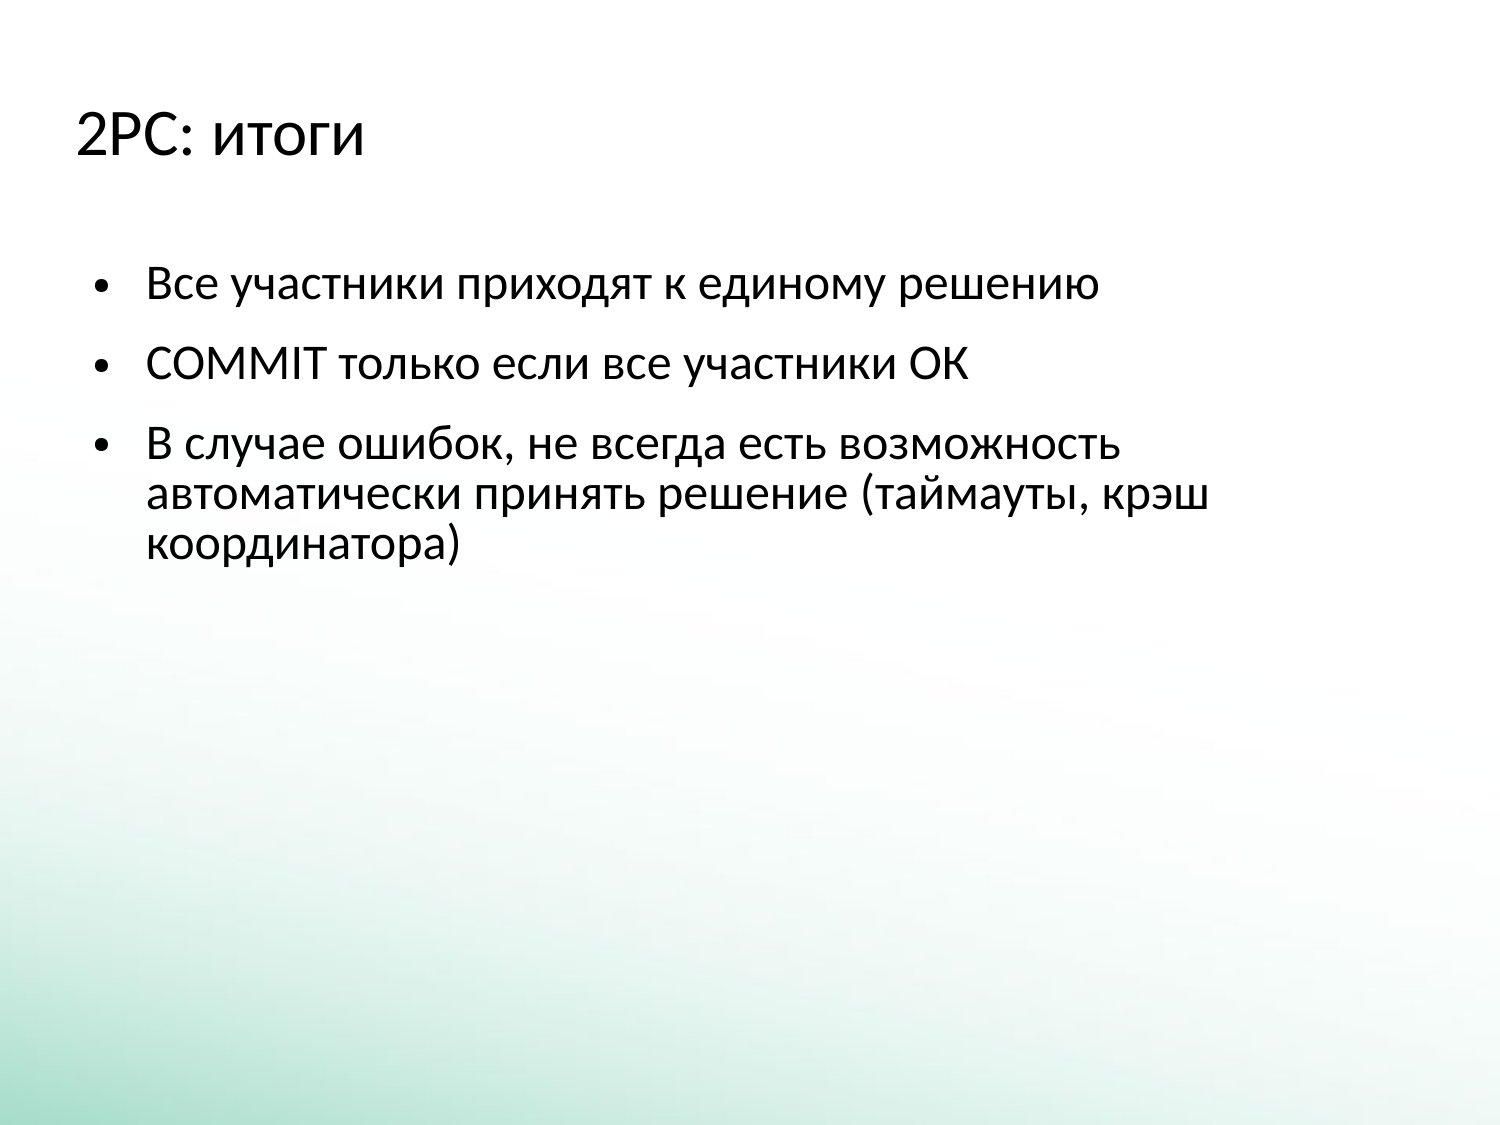

# 2PC: итоги
Все участники приходят к единому решению
COMMIT только если все участники ОК
В случае ошибок, не всегда есть возможность автоматически принять решение (таймауты, крэш координатора)